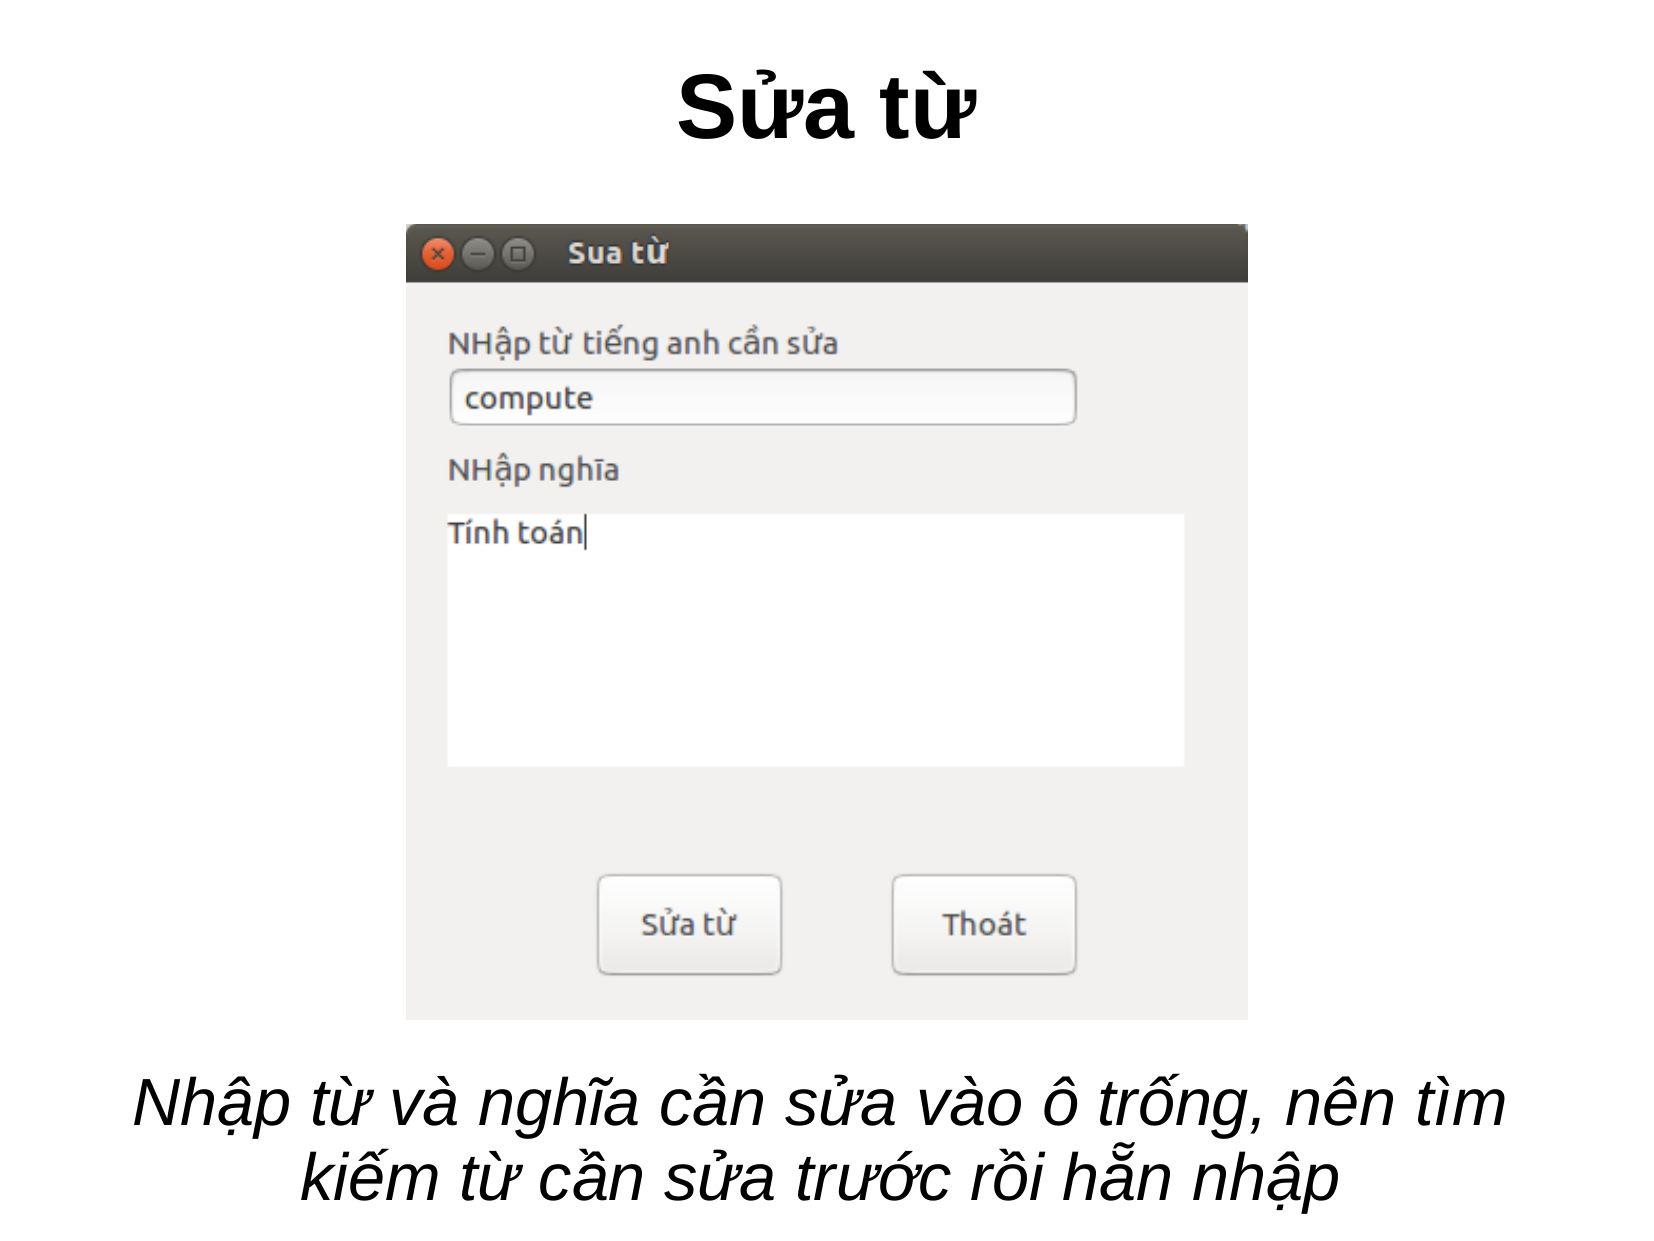

# Sửa từ
Nhập từ và nghĩa cần sửa vào ô trống, nên tìm kiếm từ cần sửa trước rồi hẵn nhập